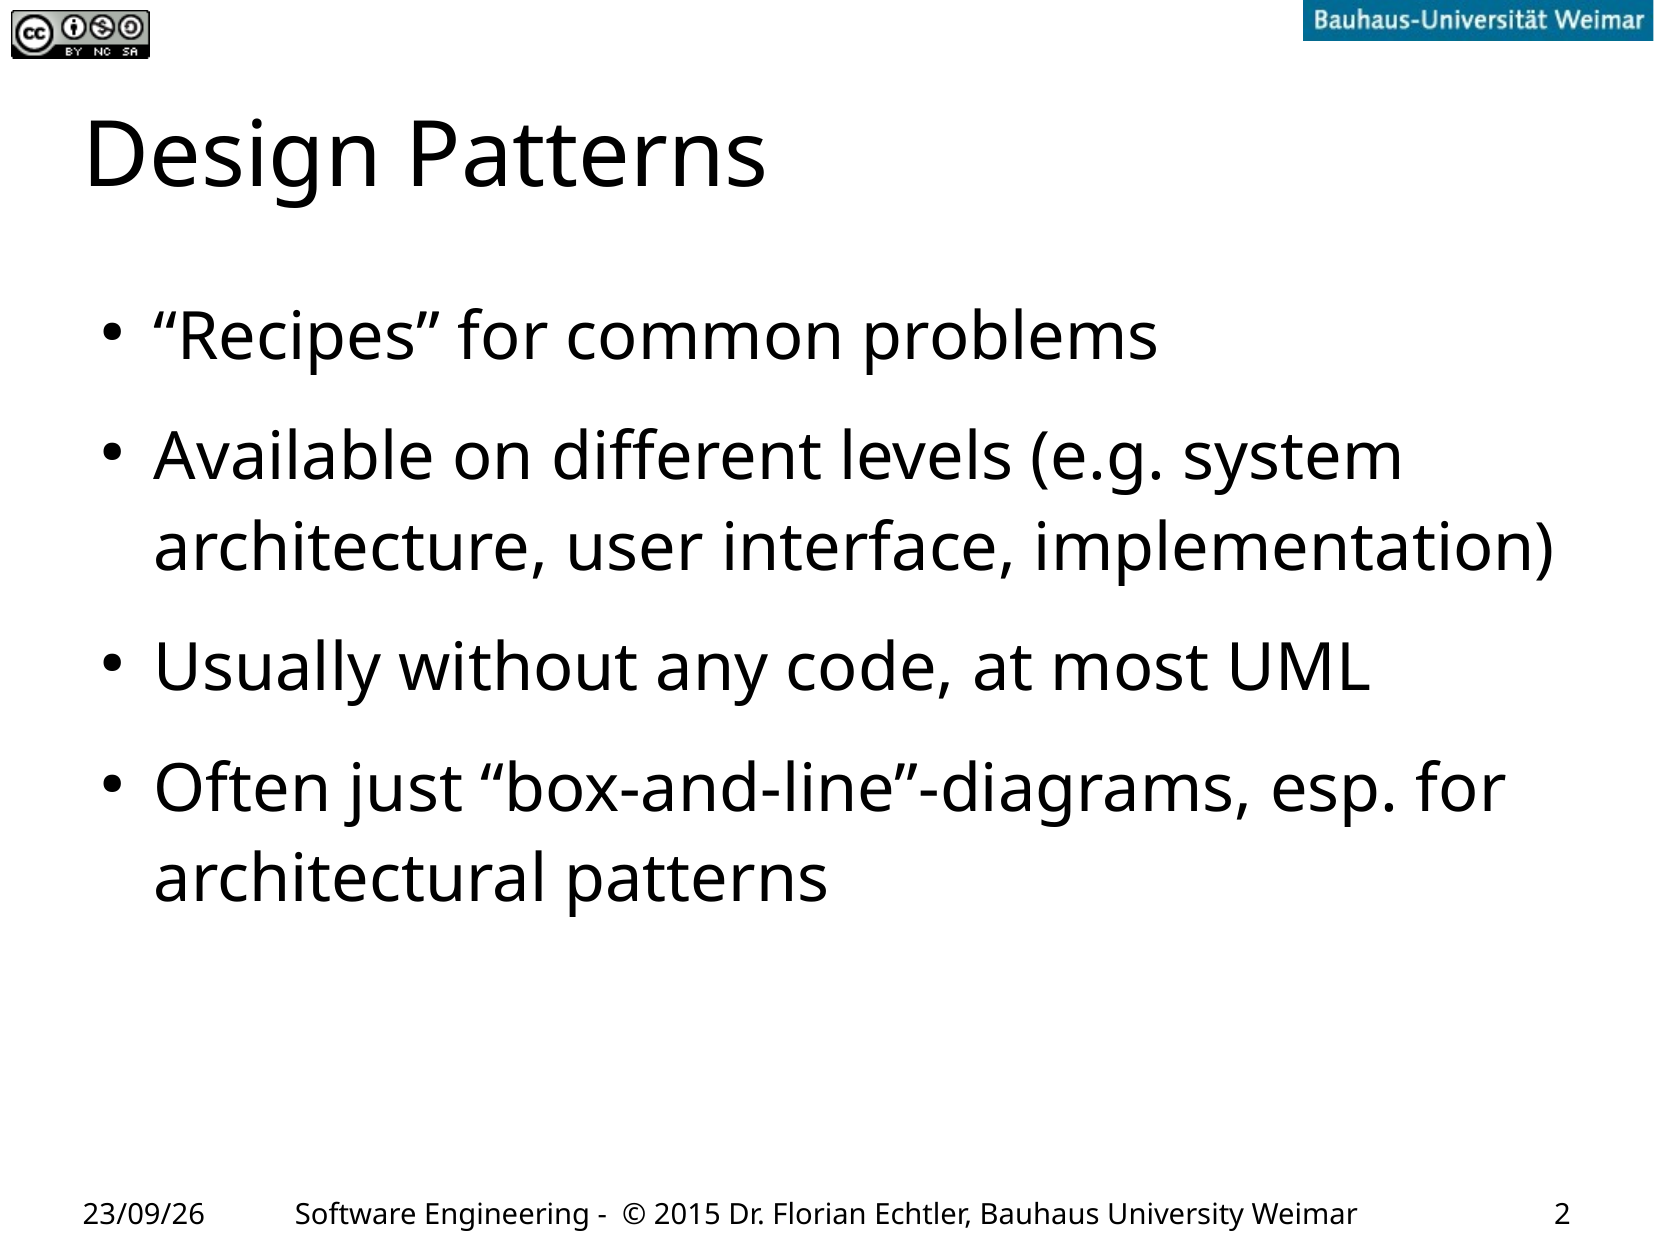

# Design Patterns
“Recipes” for common problems
Available on different levels (e.g. system architecture, user interface, implementation)
Usually without any code, at most UML
Often just “box-and-line”-diagrams, esp. for architectural patterns
Software Engineering - © 2015 Dr. Florian Echtler, Bauhaus University Weimar
2